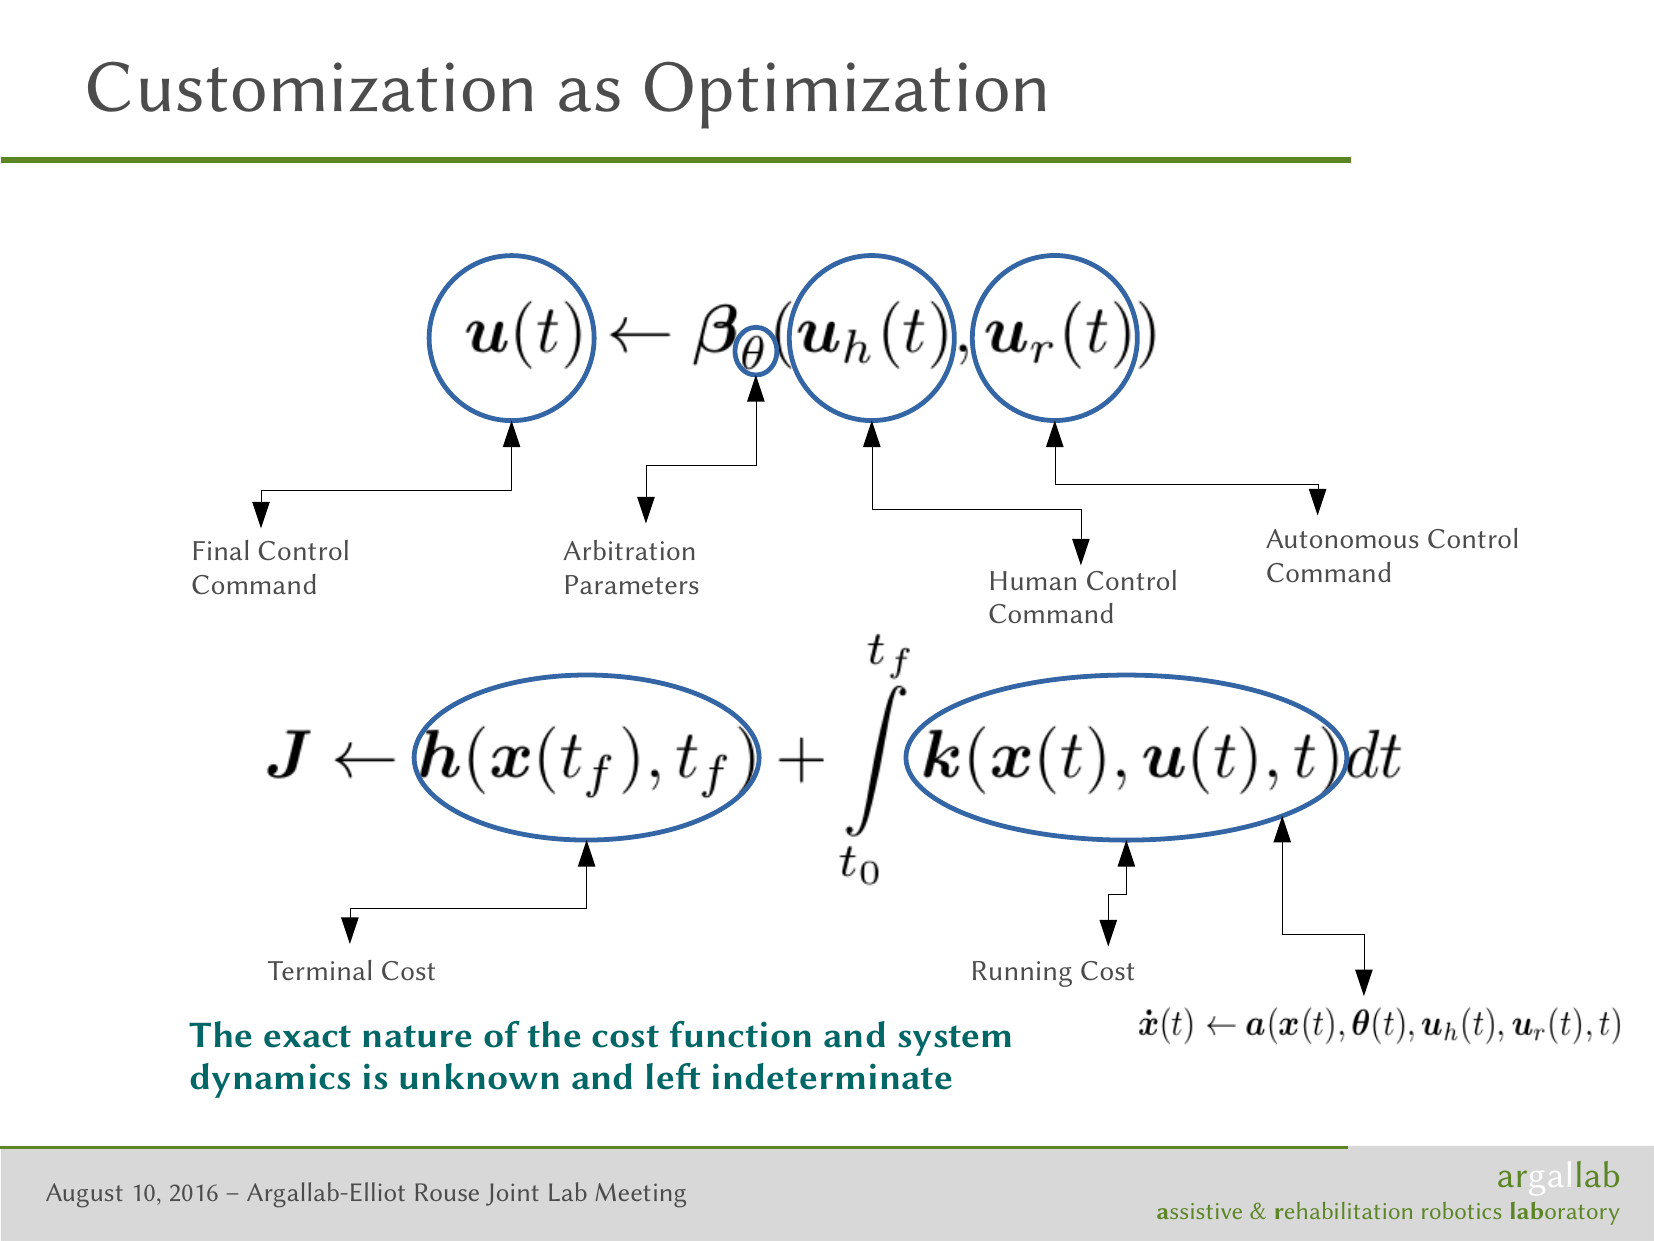

Customization as Optimization
Autonomous Control
Command
Final Control
Command
Arbitration Parameters
Human Control
Command
Terminal Cost
Running Cost
The exact nature of the cost function and system dynamics is unknown and left indeterminate